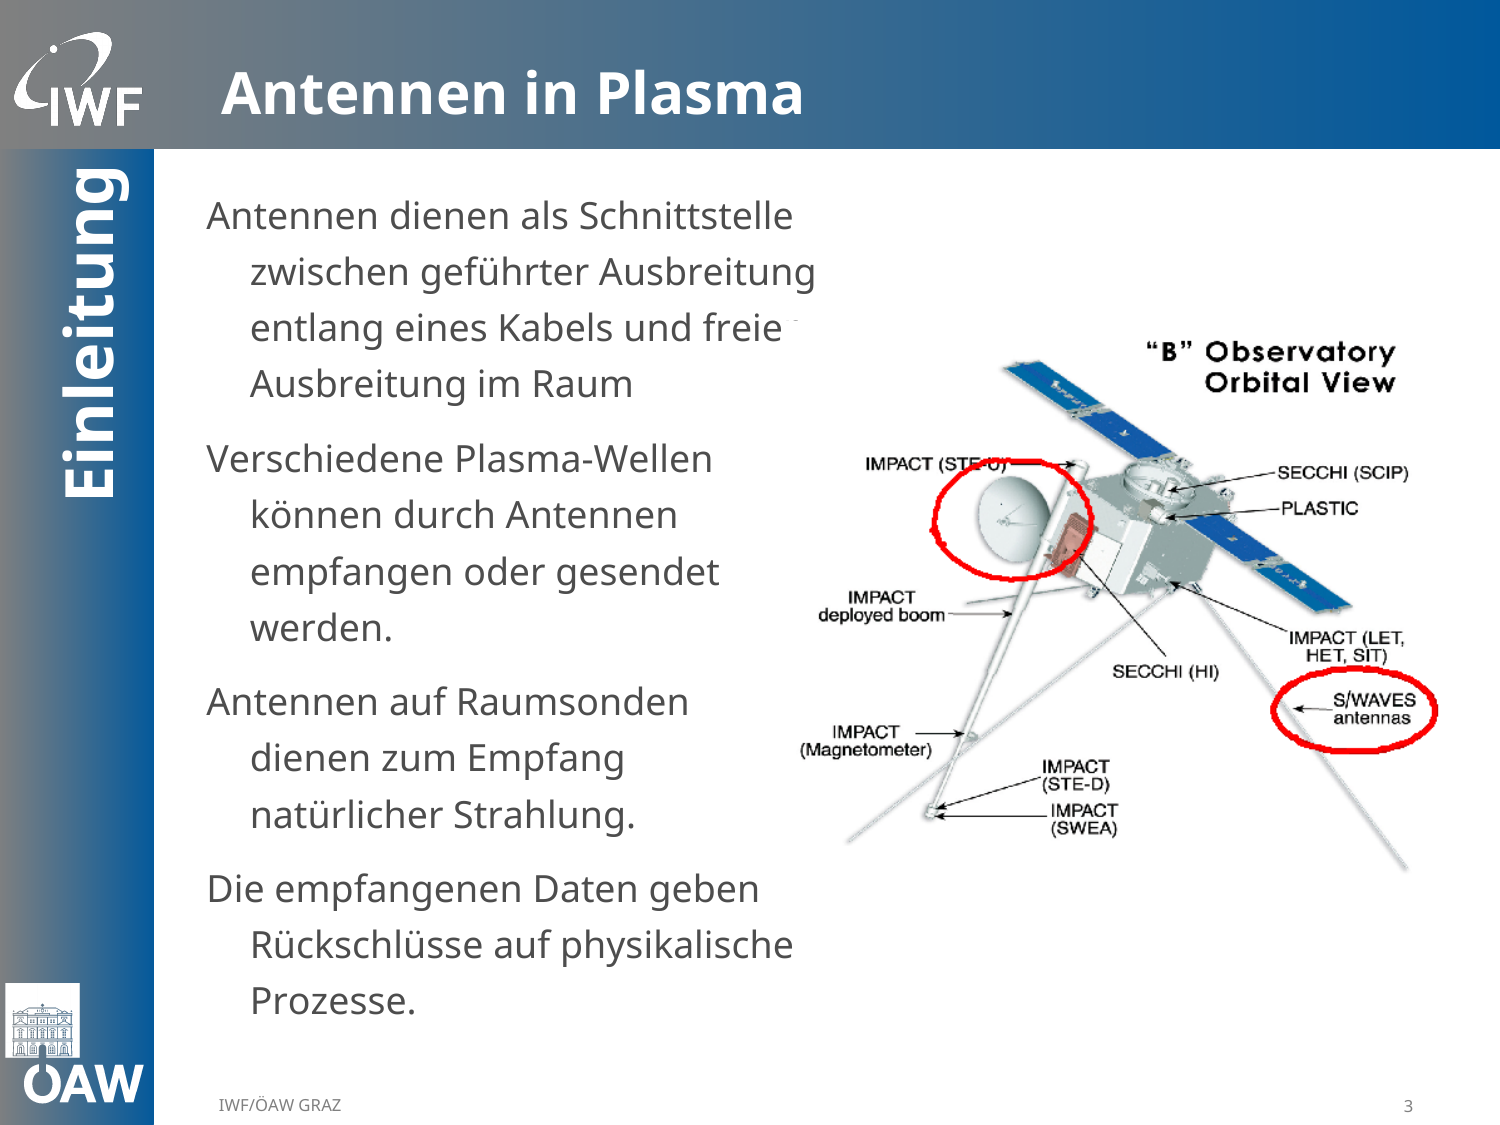

Antennen in Plasma
# Antennen dienen als Schnittstelle zwischen geführter Ausbreitung entlang eines Kabels und freier Ausbreitung im Raum
Verschiedene Plasma-Wellen können durch Antennen empfangen oder gesendet werden.
Antennen auf Raumsonden dienen zum Empfang natürlicher Strahlung.
Die empfangenen Daten geben Rückschlüsse auf physikalische Prozesse.
Einleitung
IWF/ÖAW GRAZ
3